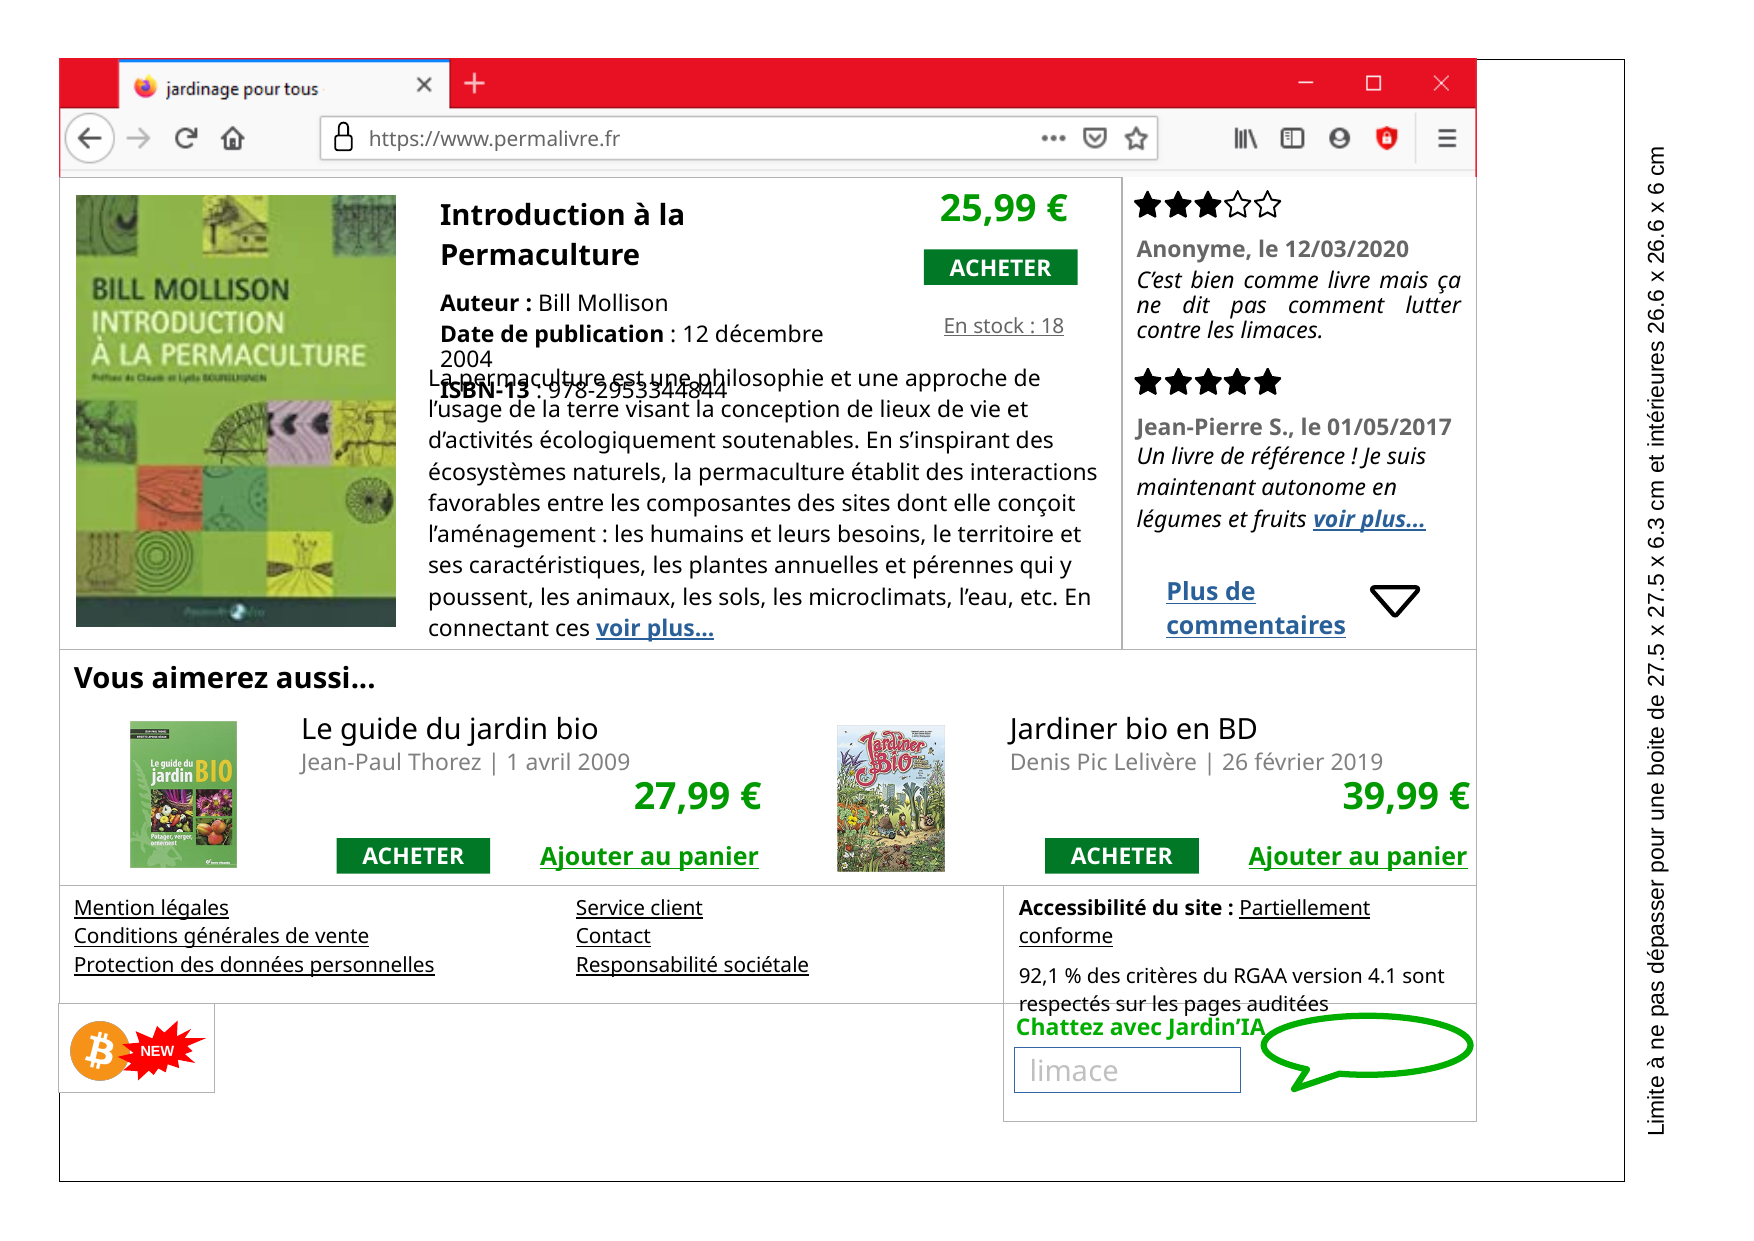

www.jardinoo.fr
https://www.permalivre.fr
25,99 €
Introduction à la Permaculture
Auteur : Bill Mollison
Date de publication : 12 décembre 2004
ISBN-13 : 978-2953344844
Anonyme, le 12/03/2020
C’est bien comme livre mais ça ne dit pas comment lutter contre les limaces.
ACHETER
En stock : 18
La permaculture est une philosophie et une approche de l’usage de la terre visant la conception de lieux de vie et d’activités écologiquement soutenables. En s’inspirant des écosystèmes naturels, la permaculture établit des interactions favorables entre les composantes des sites dont elle conçoit l’aménagement : les humains et leurs besoins, le territoire et ses caractéristiques, les plantes annuelles et pérennes qui y poussent, les animaux, les sols, les microclimats, l’eau, etc. En connectant ces voir plus...
Jean-Pierre S., le 01/05/2017
Un livre de référence ! Je suis maintenant autonome en légumes et fruits voir plus...
Plus de
commentaires
Limite à ne pas dépasser pour une boite de 27.5 x 27.5 x 6.3 cm et intérieures 26.6 x 26.6 x 6 cm
Vous aimerez aussi...
Le guide du jardin bio
Jean-Paul Thorez | 1 avril 2009
27,99 €
Jardiner bio en BD
Denis Pic Lelivère | 26 février 2019
39,99 €
ACHETER
Ajouter au panier
ACHETER
Ajouter au panier
Accessibilité du site : Partiellement conforme
92,1 % des critères du RGAA version 4.1 sont respectés sur les pages auditées
Mention légales
Conditions générales de vente
Protection des données personnelles
Service client
Contact
Responsabilité sociétale
Chattez avec Jardin’IA
NEW
limace